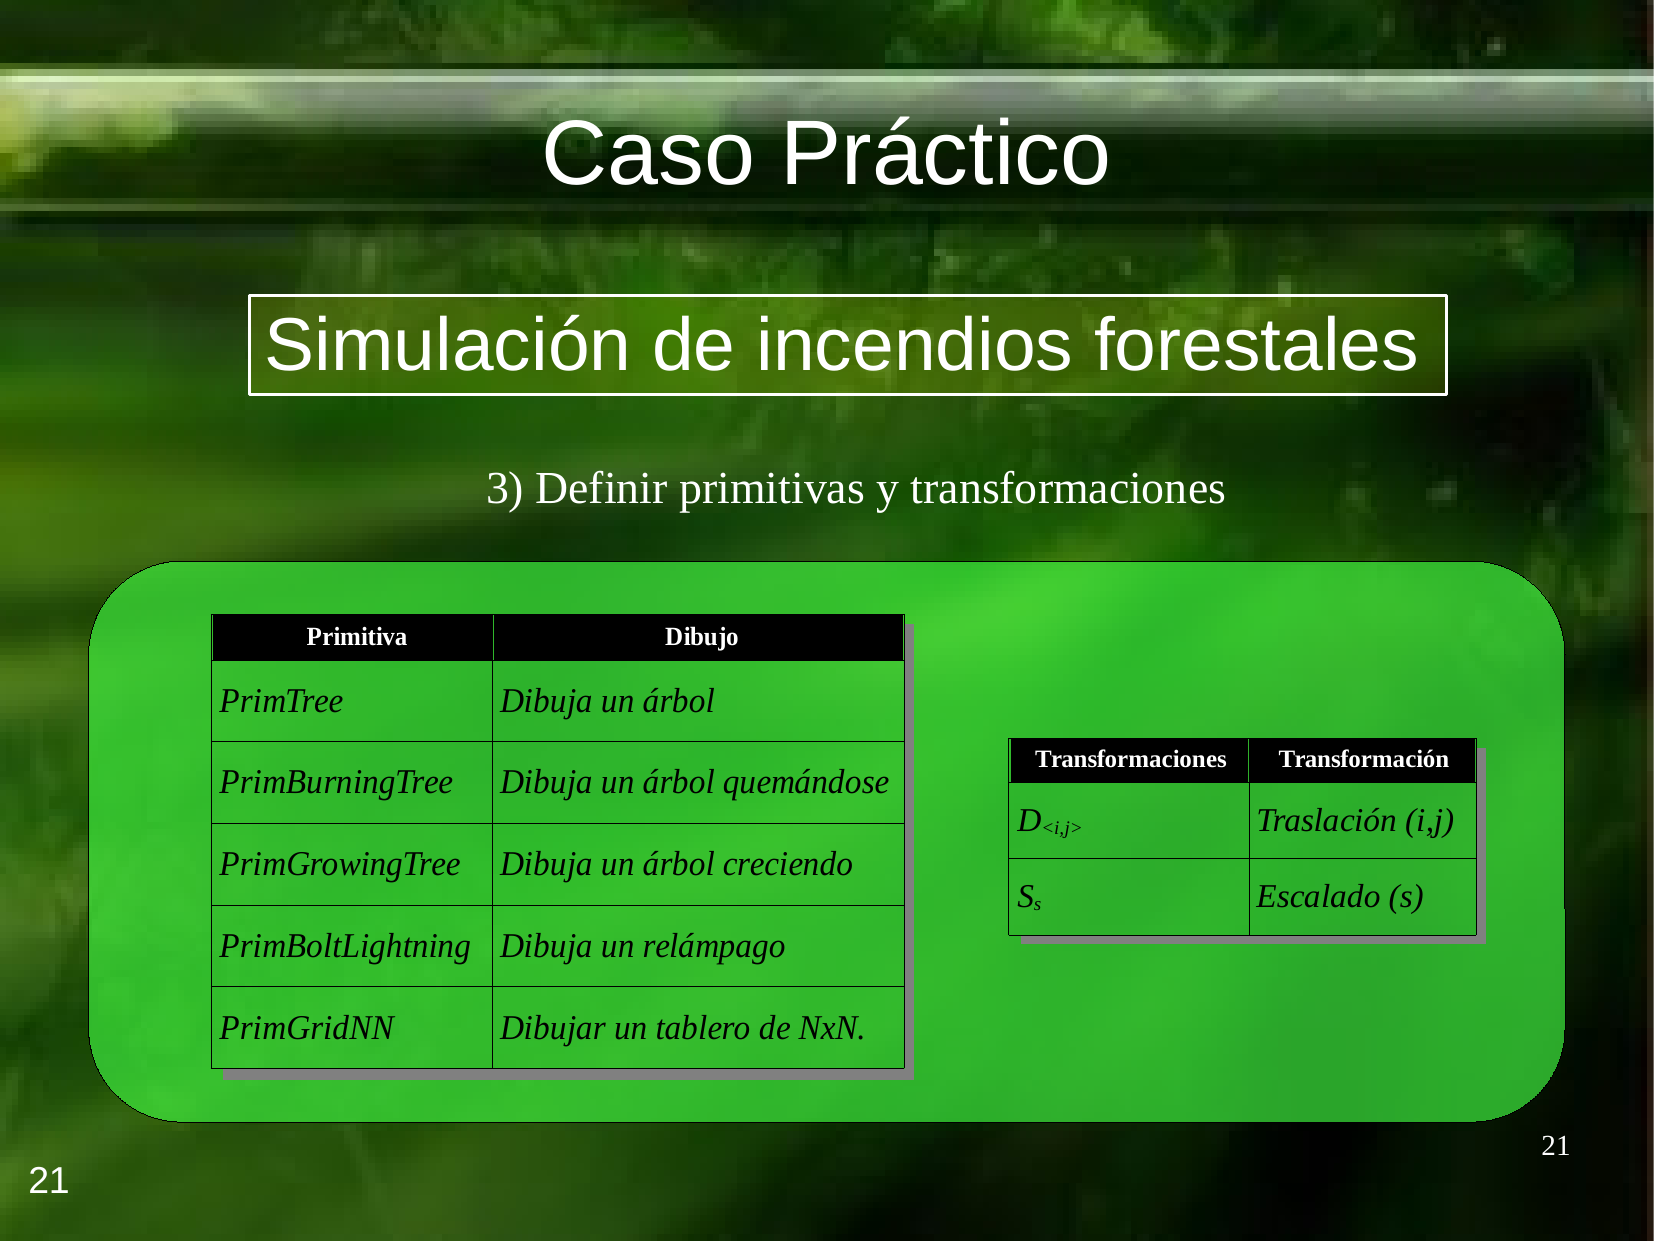

# Caso Práctico
Simulación de incendios forestales
3) Definir primitivas y transformaciones
21